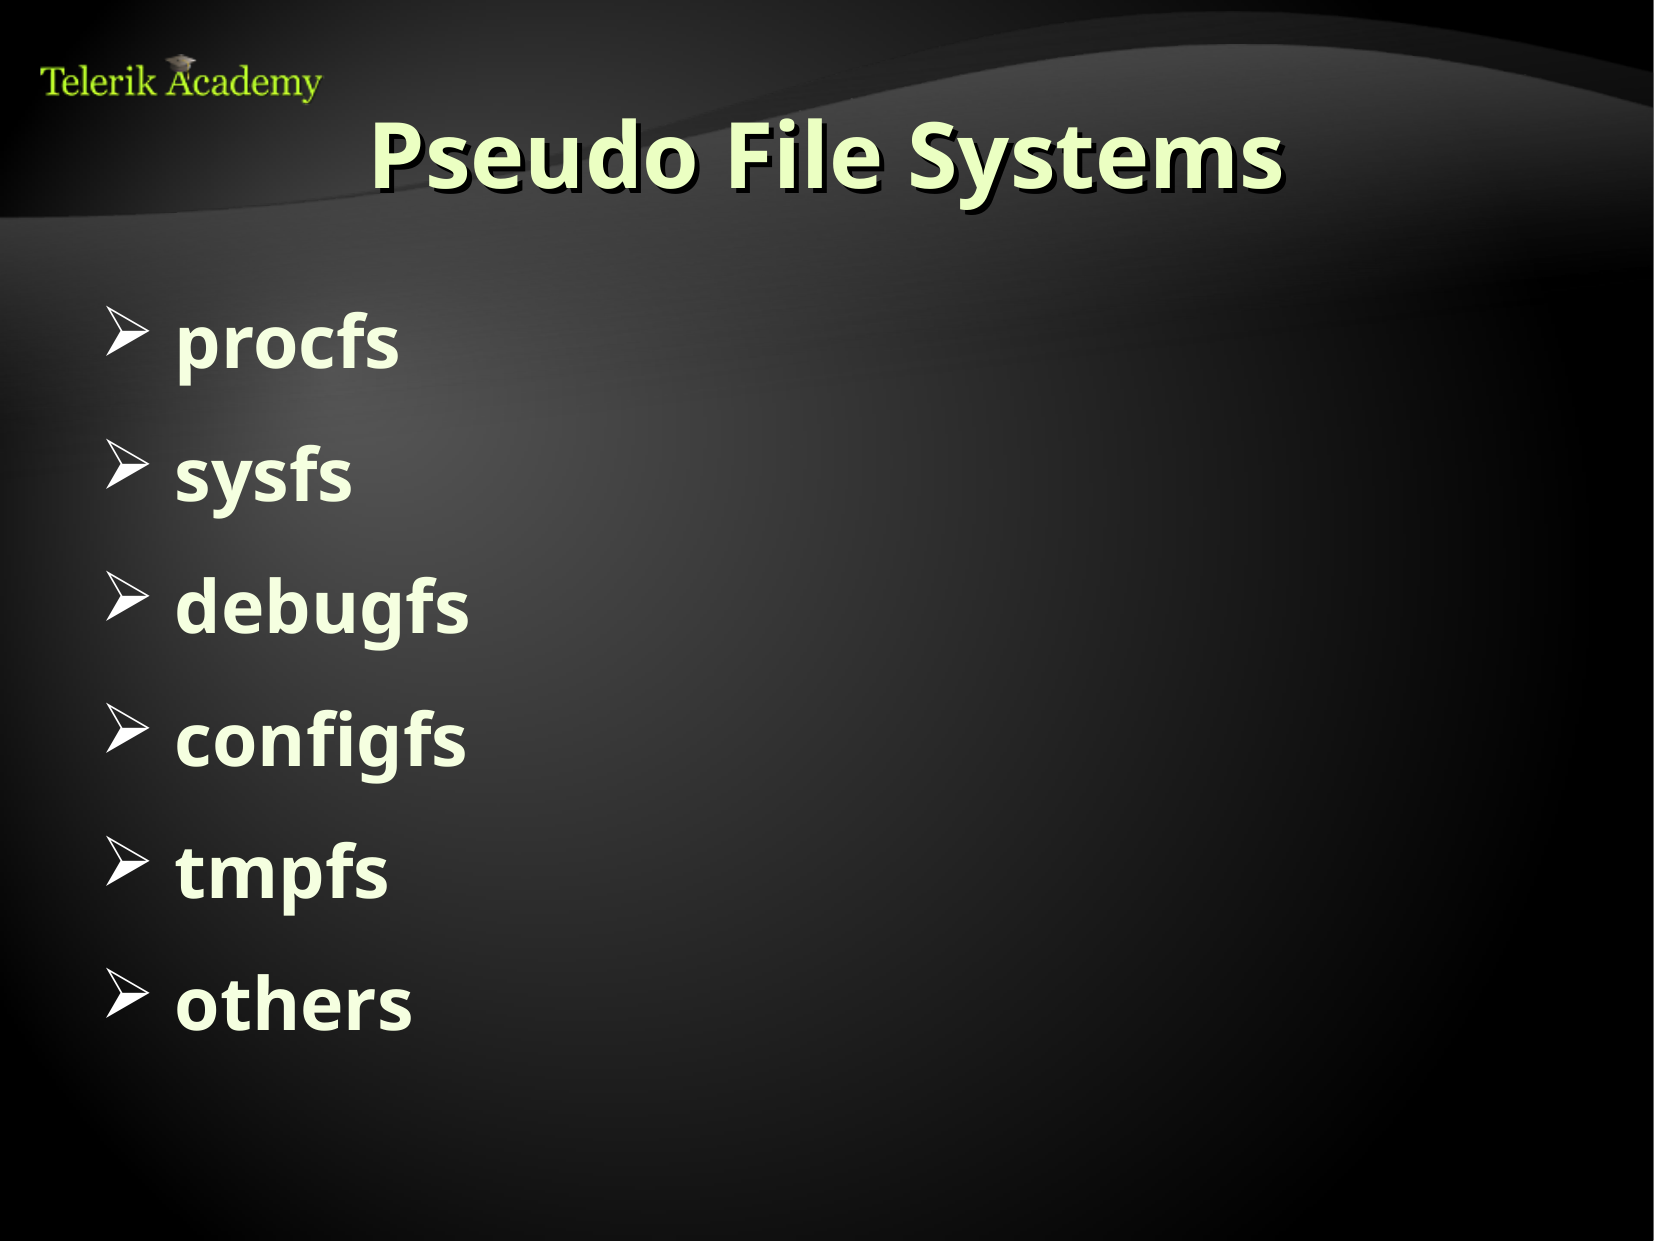

# Pseudo File Systems
 procfs
 sysfs
 debugfs
 configfs
 tmpfs
 others